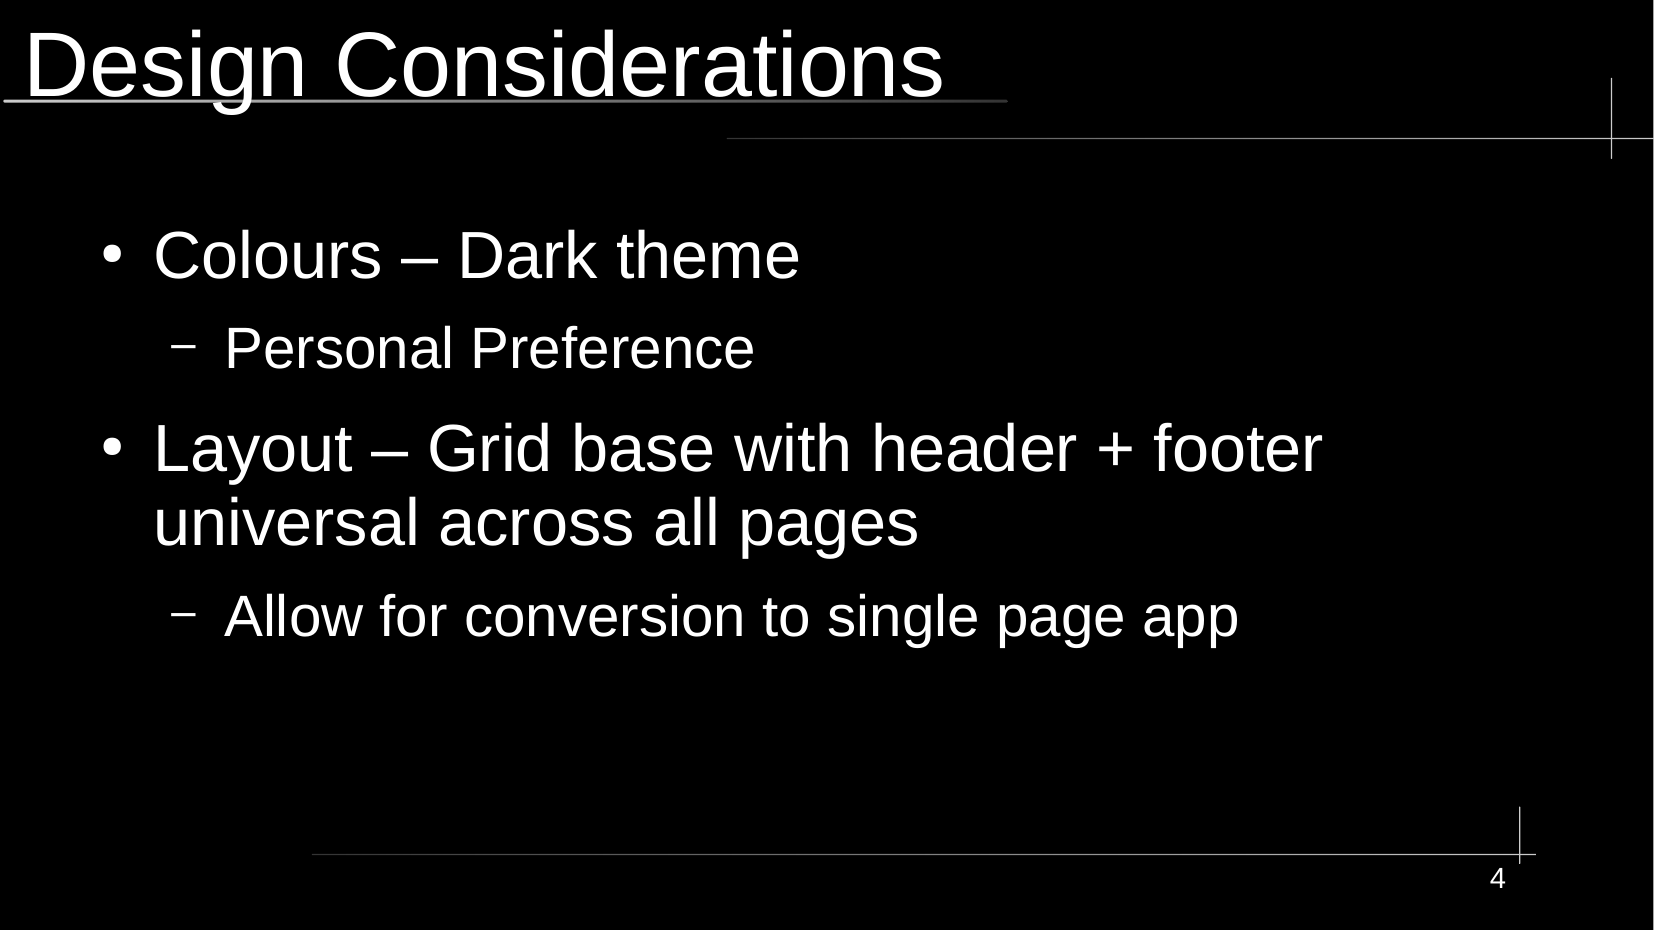

# Design Considerations
Colours – Dark theme
Personal Preference
Layout – Grid base with header + footer universal across all pages
Allow for conversion to single page app
4